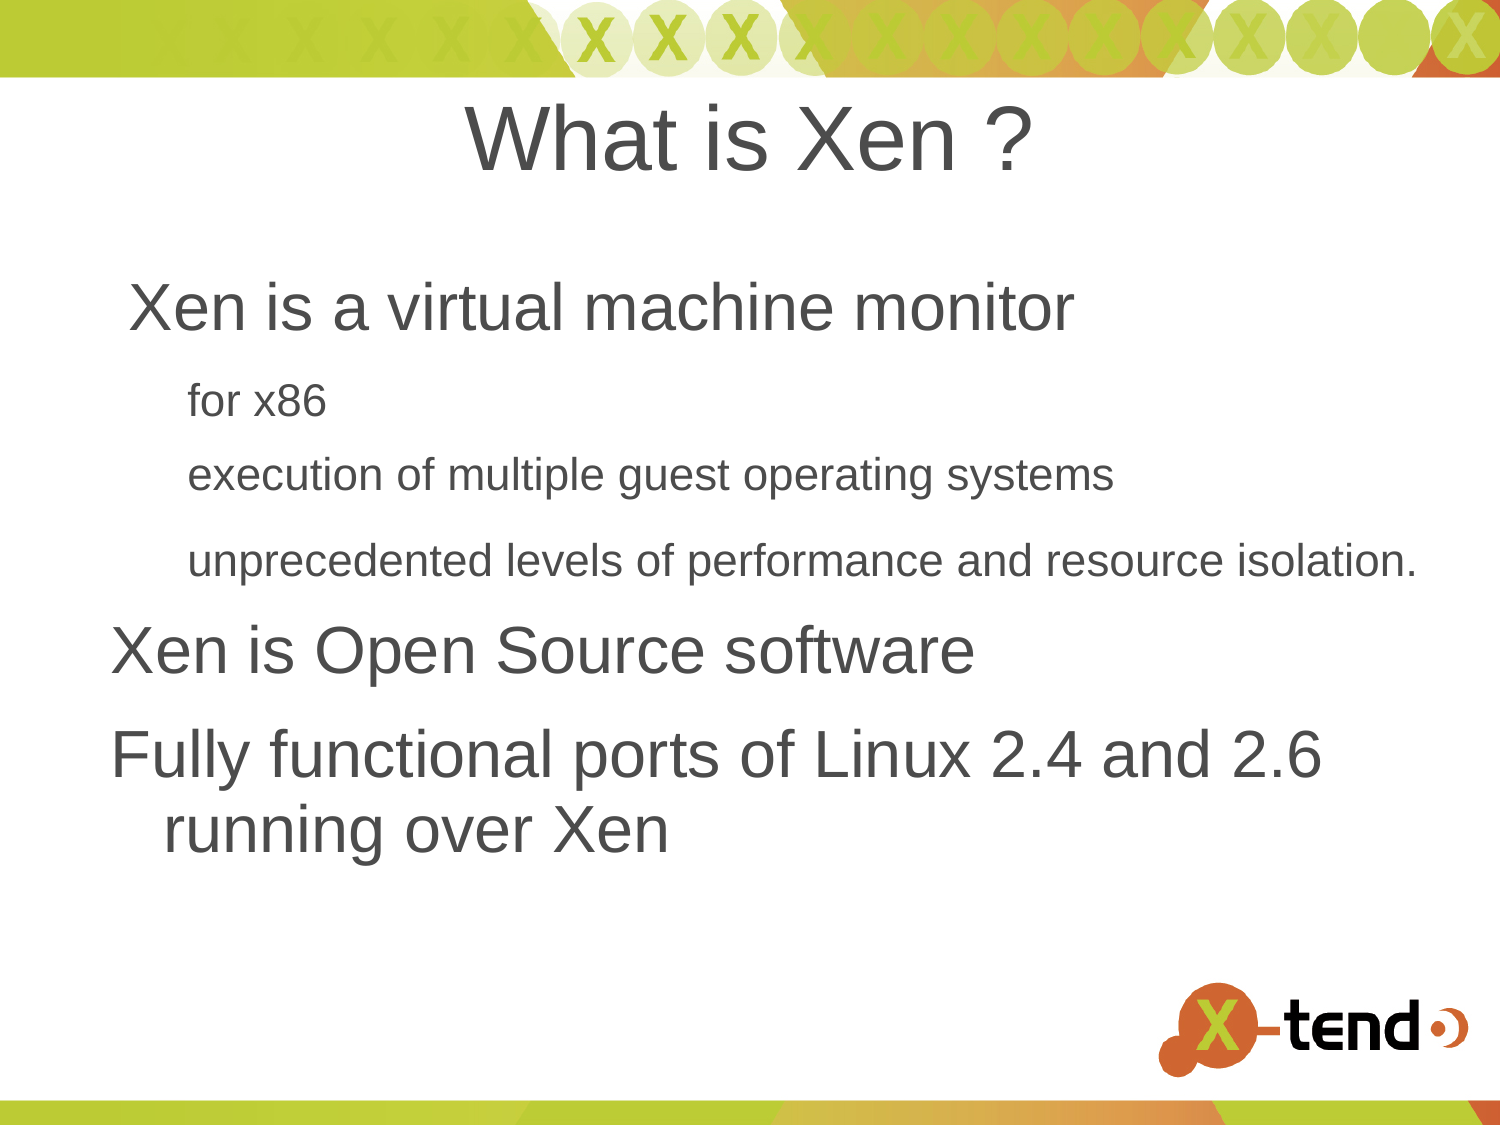

# What is Xen ?
 Xen is a virtual machine monitor
for x86
execution of multiple guest operating systems
unprecedented levels of performance and resource isolation.
Xen is Open Source software
Fully functional ports of Linux 2.4 and 2.6 running over Xen